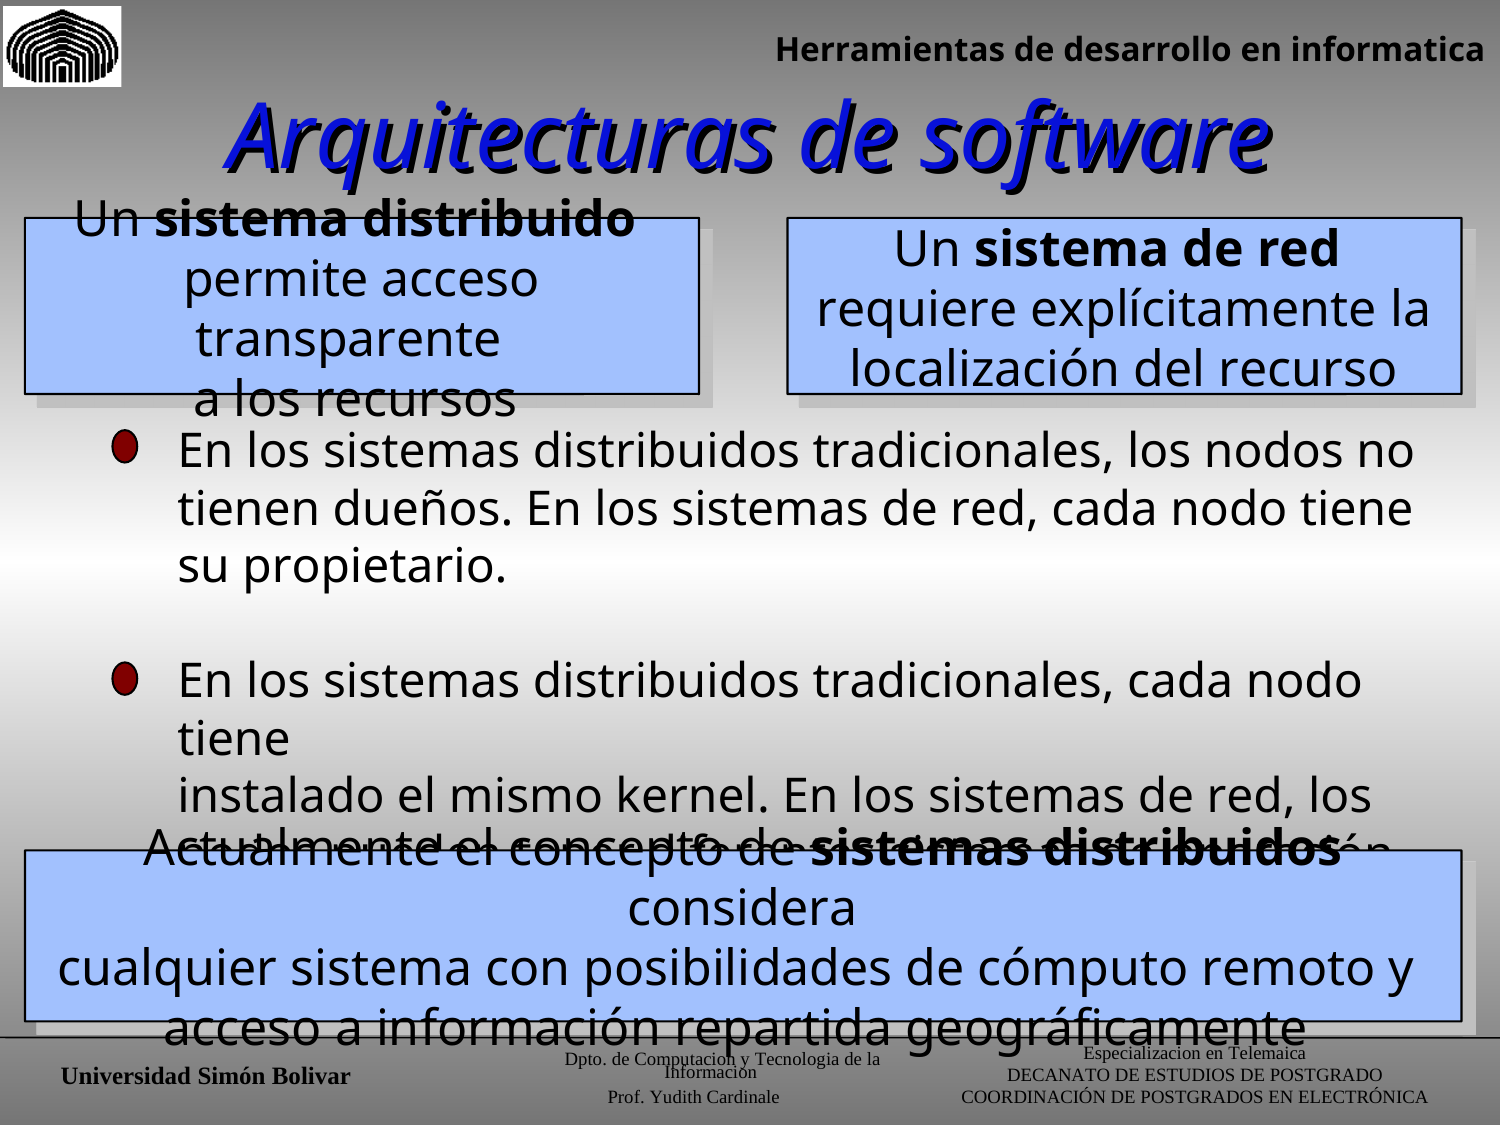

Arquitecturas de software
Un sistema distribuido
permite acceso transparente
a los recursos
Un sistema de red
requiere explícitamente la
localización del recurso
En los sistemas distribuidos tradicionales, los nodos no
tienen dueños. En los sistemas de red, cada nodo tiene
su propietario.
En los sistemas distribuidos tradicionales, cada nodo tiene
instalado el mismo kernel. En los sistemas de red, los
nodos pueden tener diferentes sistemas de operación.
Actualmente el concepto de sistemas distribuidos considera
cualquier sistema con posibilidades de cómputo remoto y
acceso a información repartida geográficamente